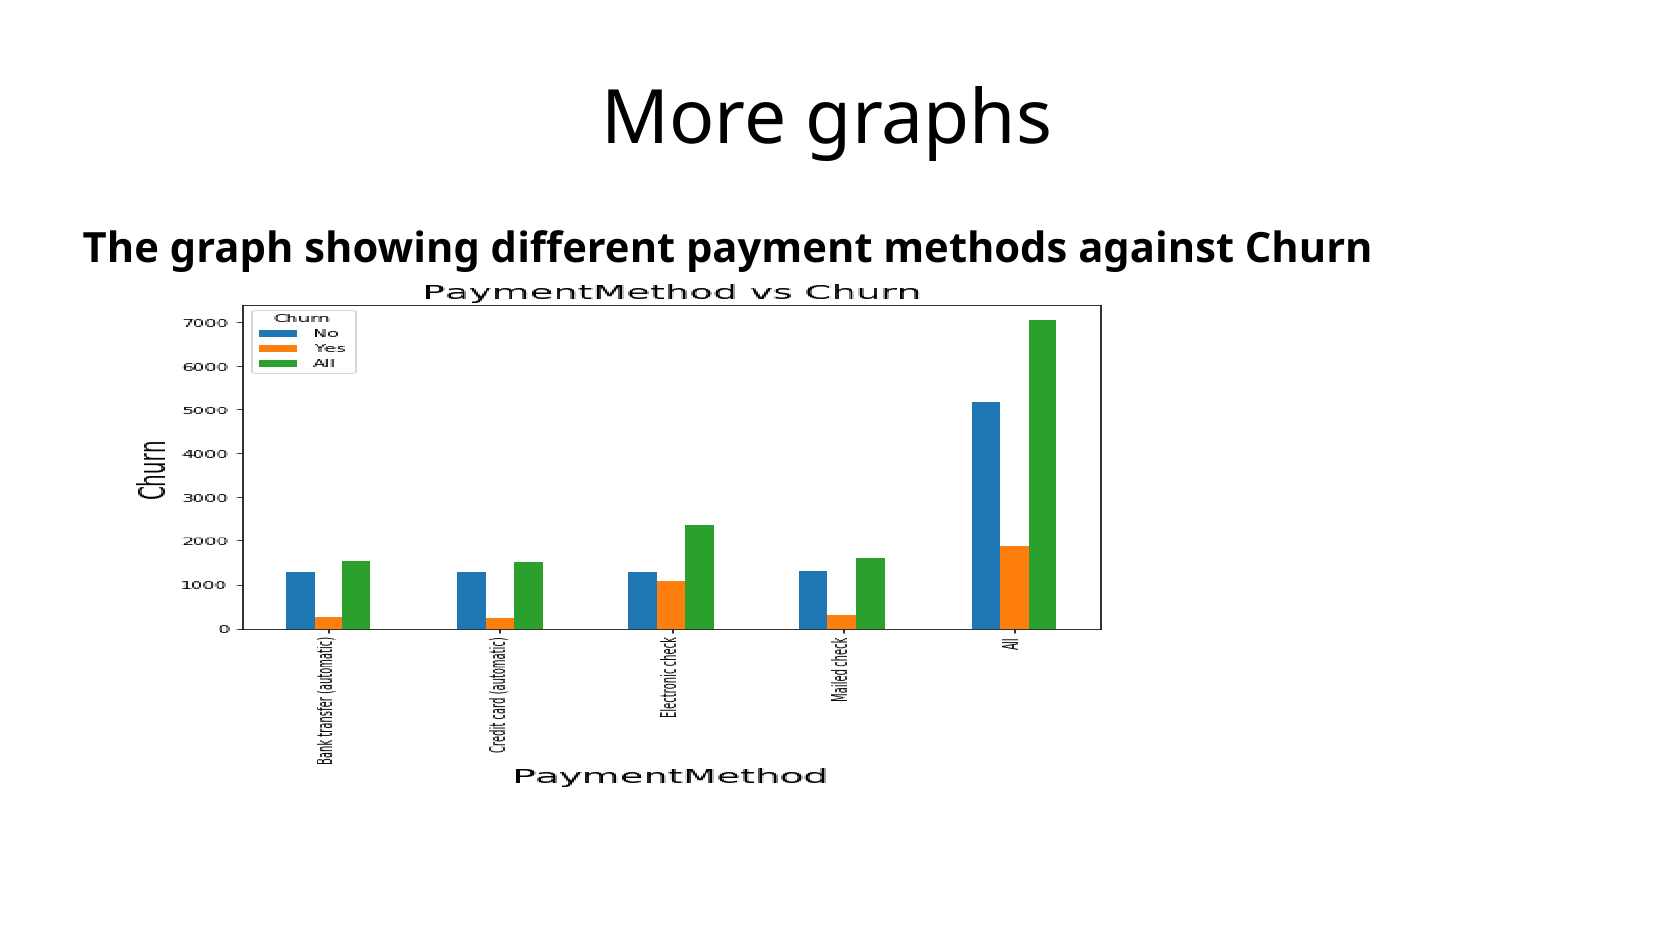

# More graphs
The graph showing different payment methods against Churn